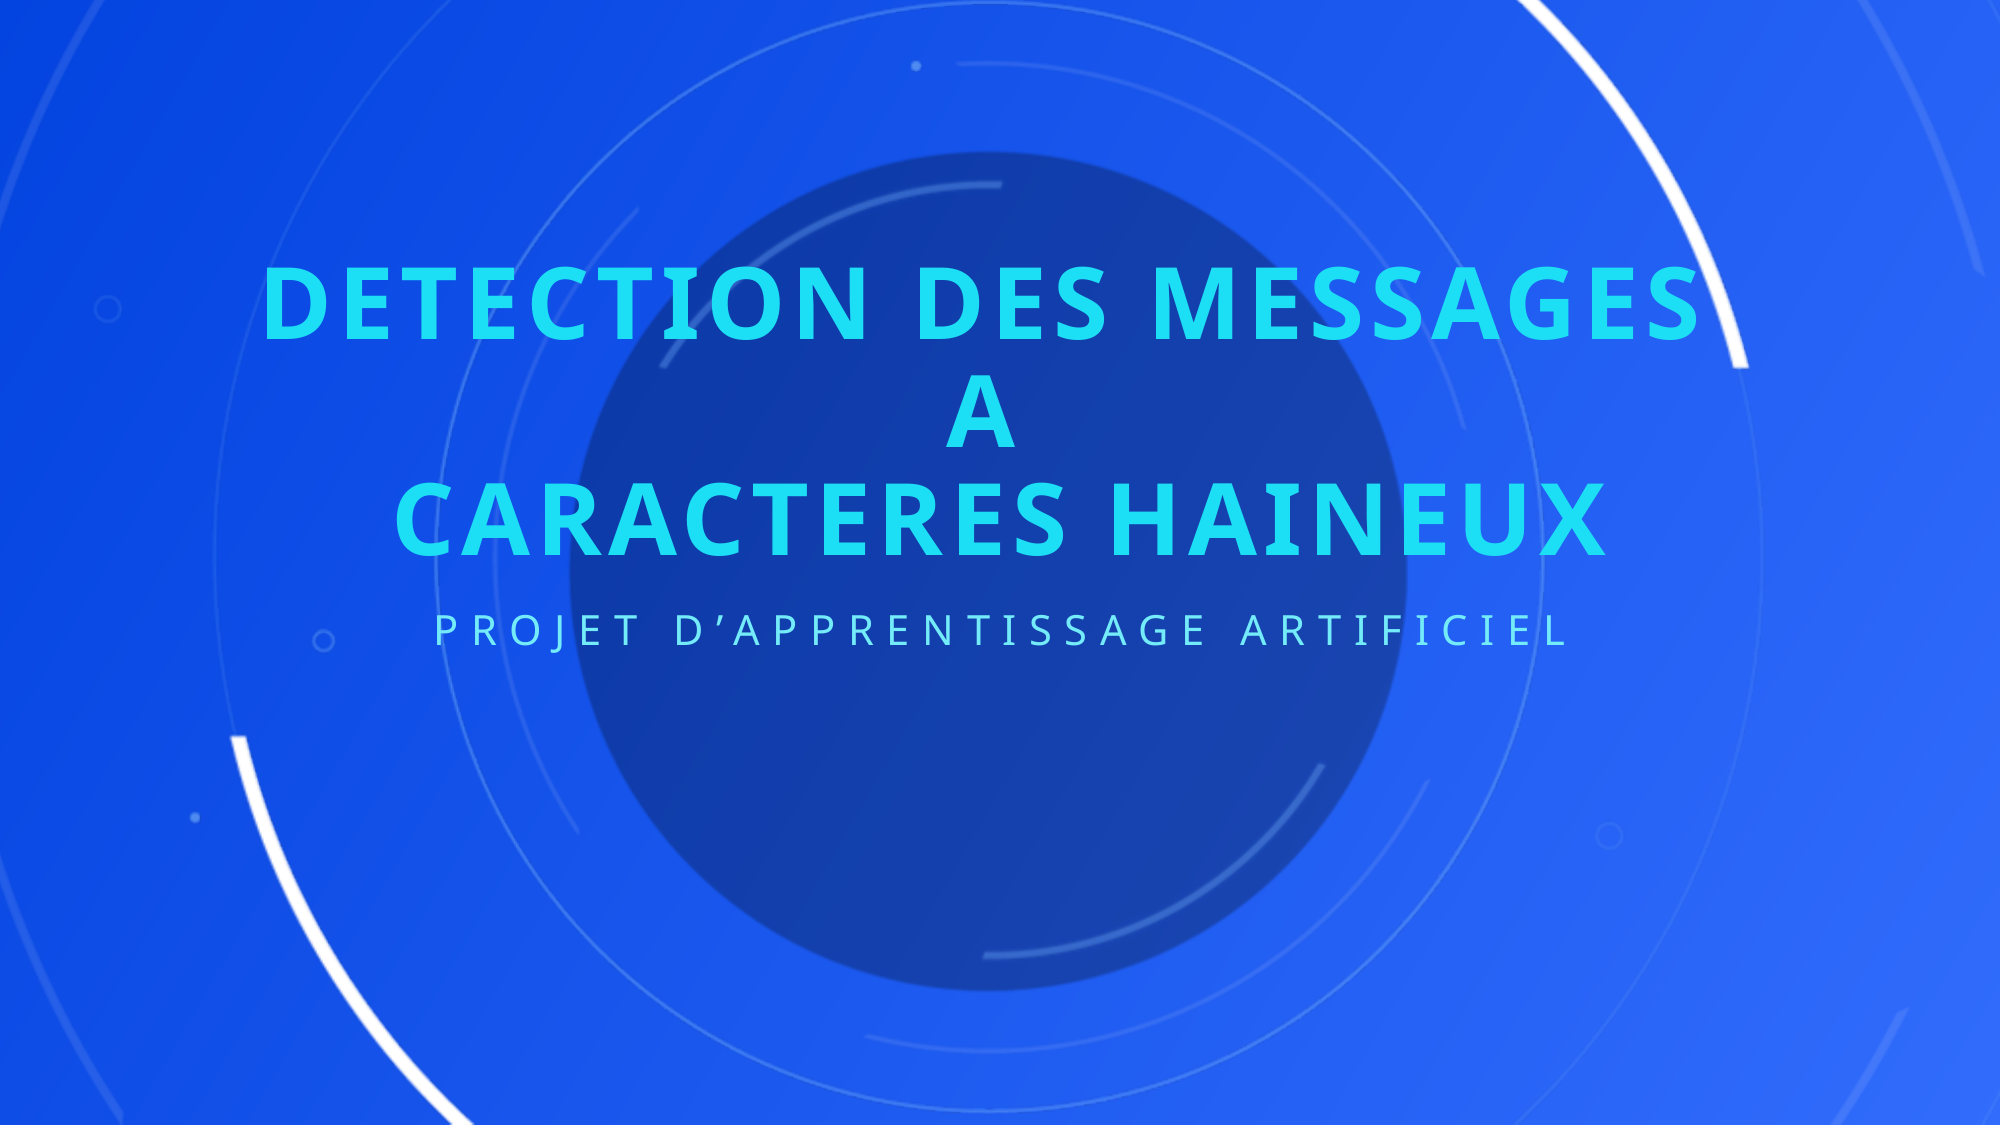

# DETECTION DES MESSAGES A CARACTERES HAINEUX
Projet d’apprentissage artificiel